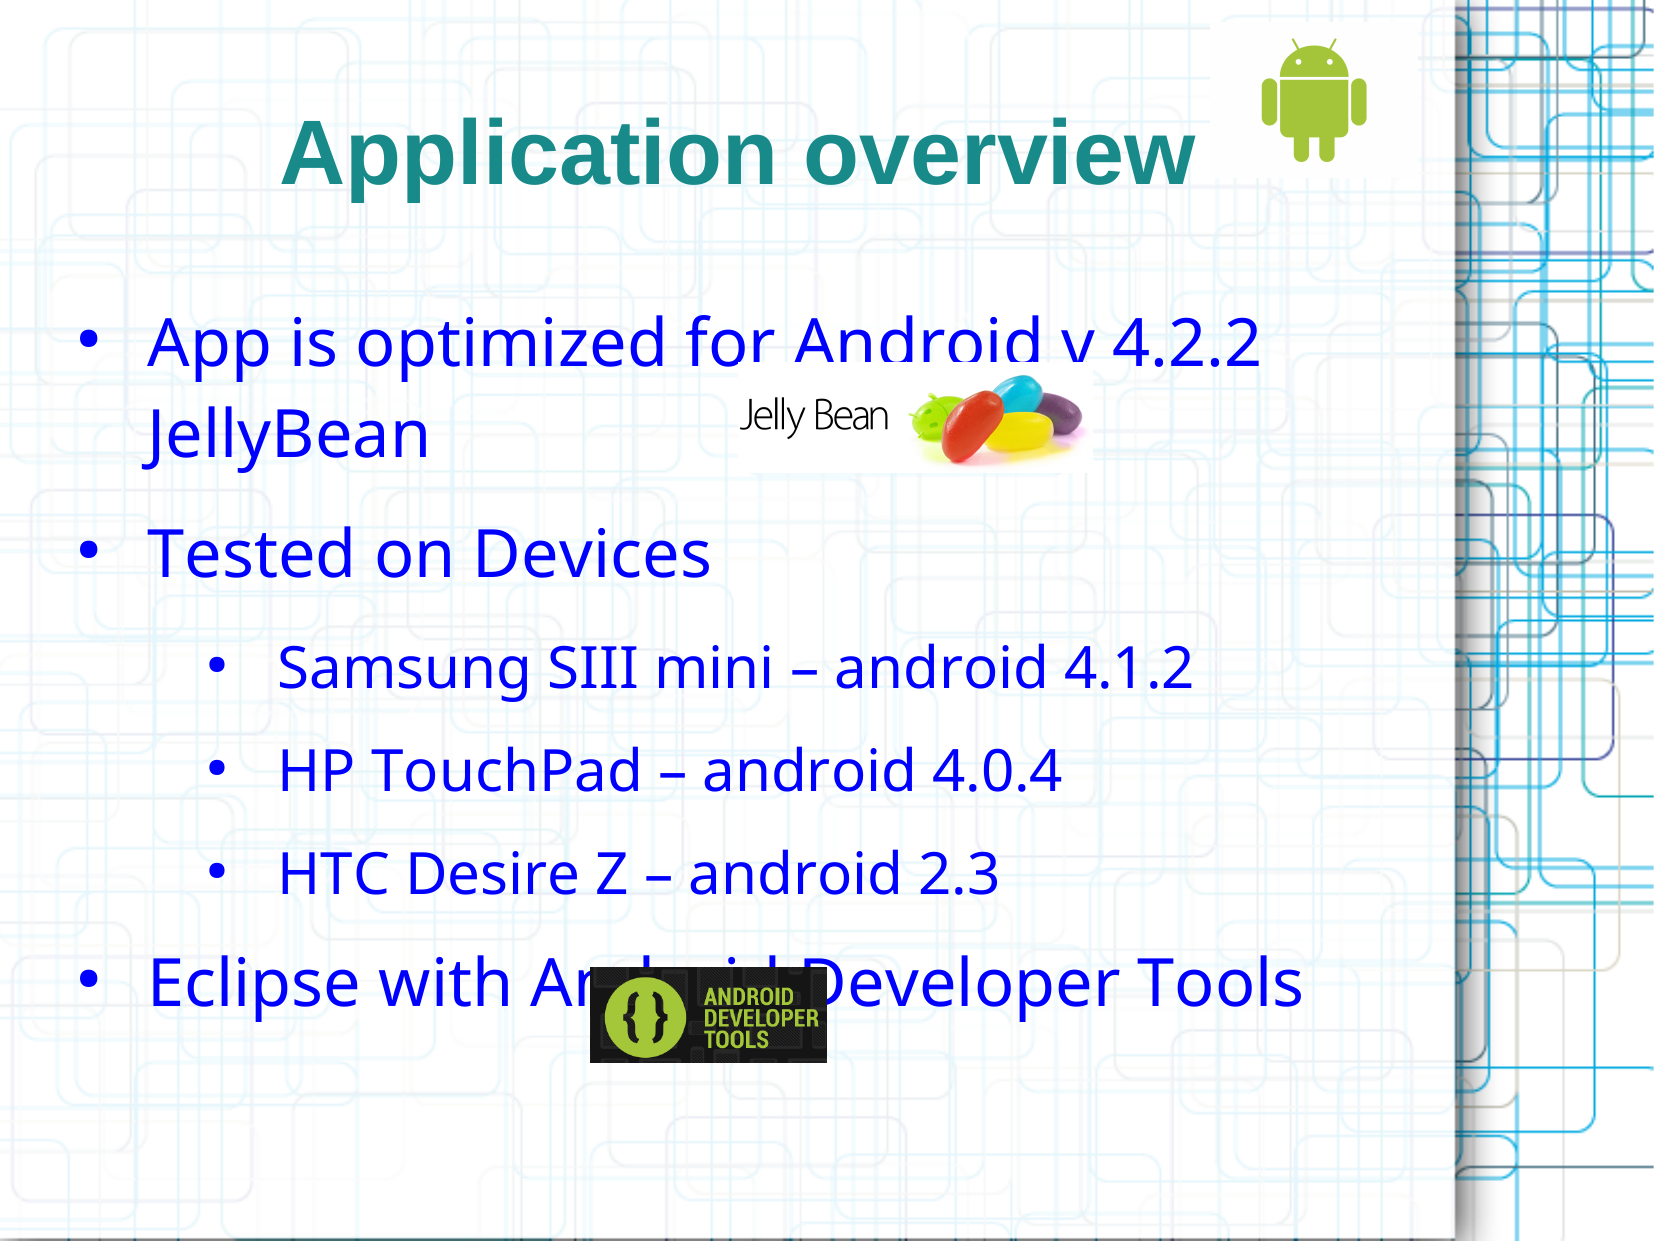

# Application overview
App is optimized for Android v 4.2.2 JellyBean
Tested on Devices
Samsung SIII mini – android 4.1.2
HP TouchPad – android 4.0.4
HTC Desire Z – android 2.3
Eclipse with Android Developer Tools